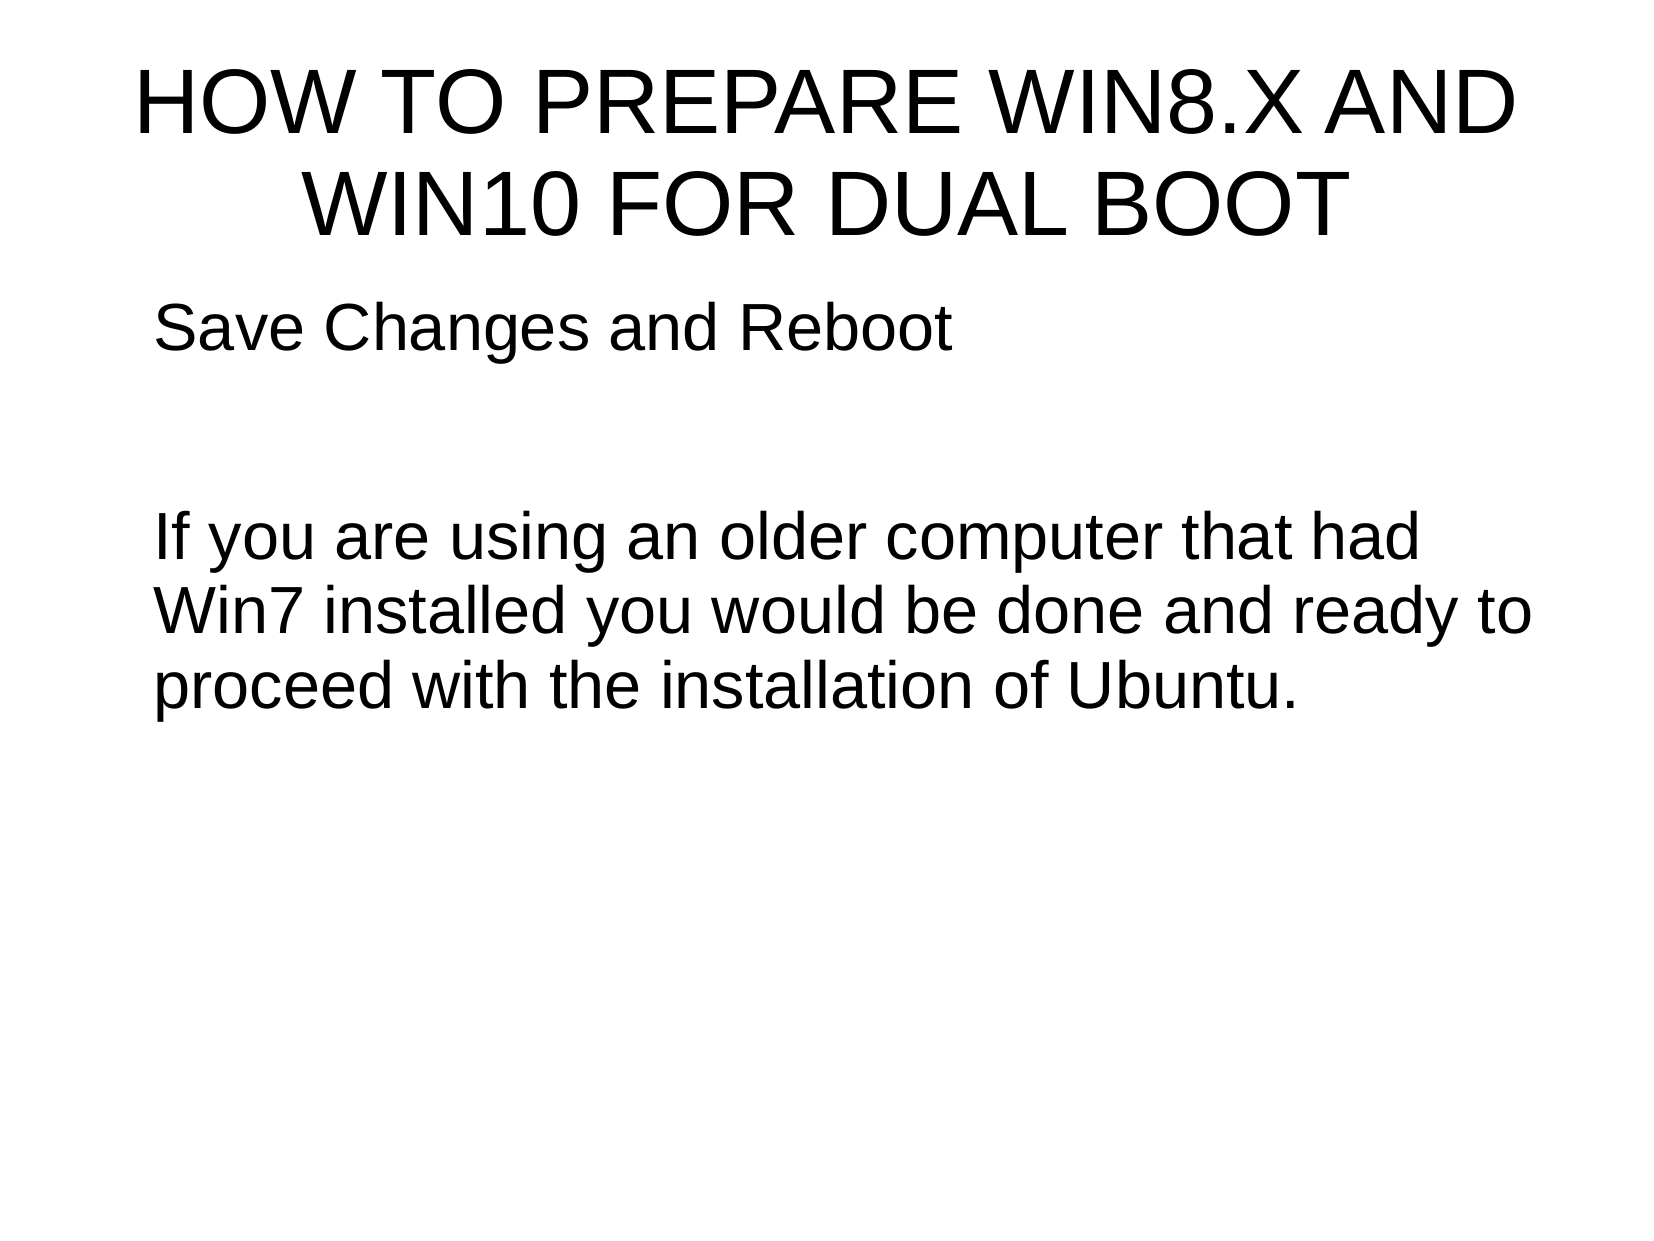

# HOW TO PREPARE WIN8.X AND WIN10 FOR DUAL BOOT
Save Changes and Reboot
If you are using an older computer that had Win7 installed you would be done and ready to proceed with the installation of Ubuntu.